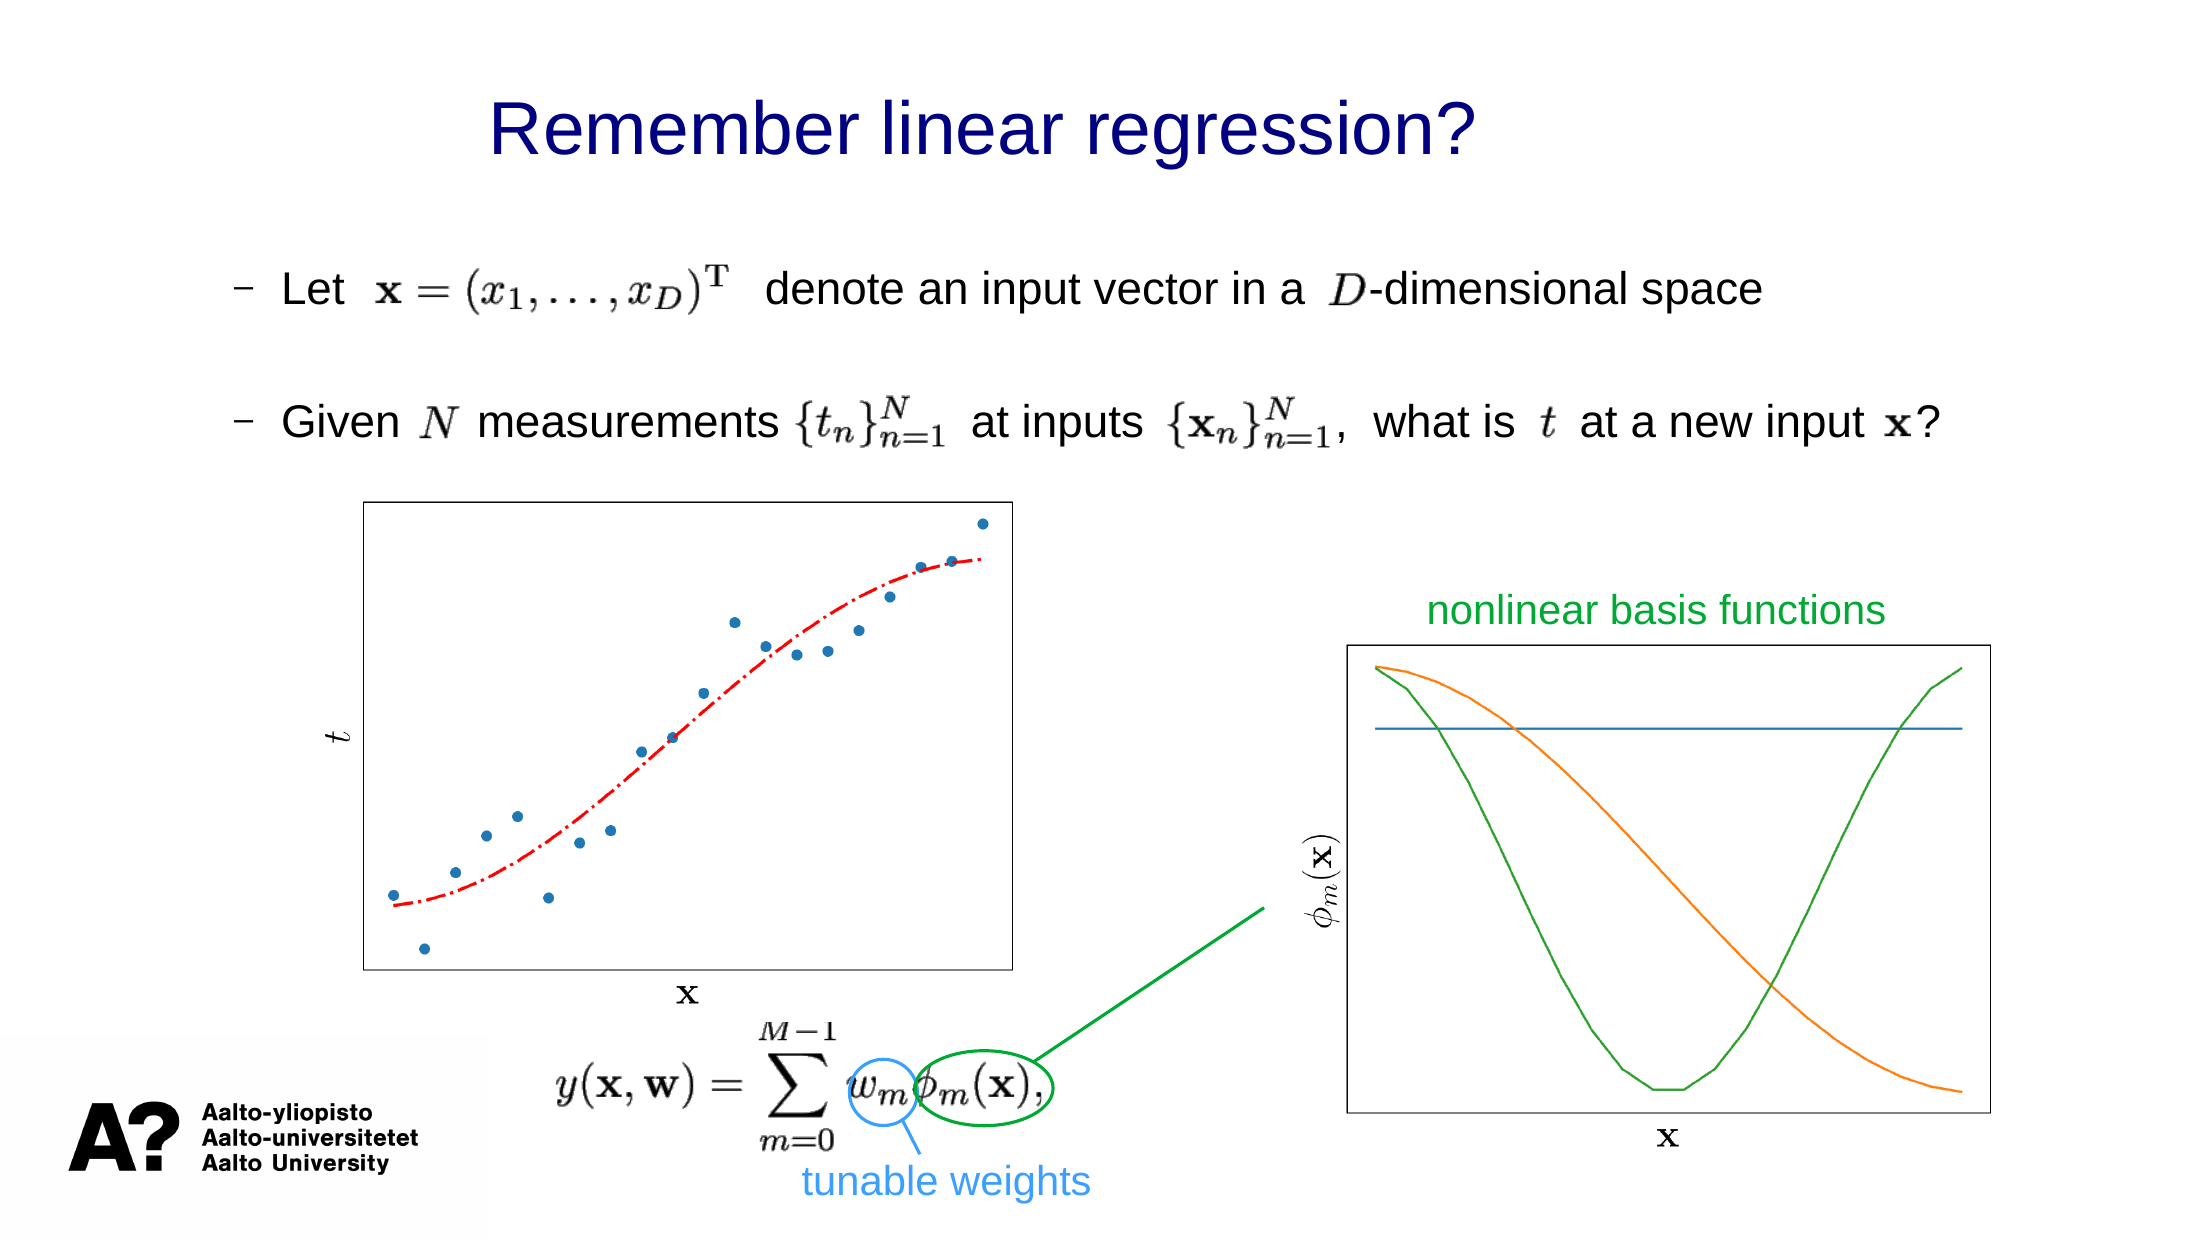

# Remember linear regression?
Let denote an input vector in a -dimensional space
Given measurements at inputs , what is at a new input ?
nonlinear basis functions
tunable weights